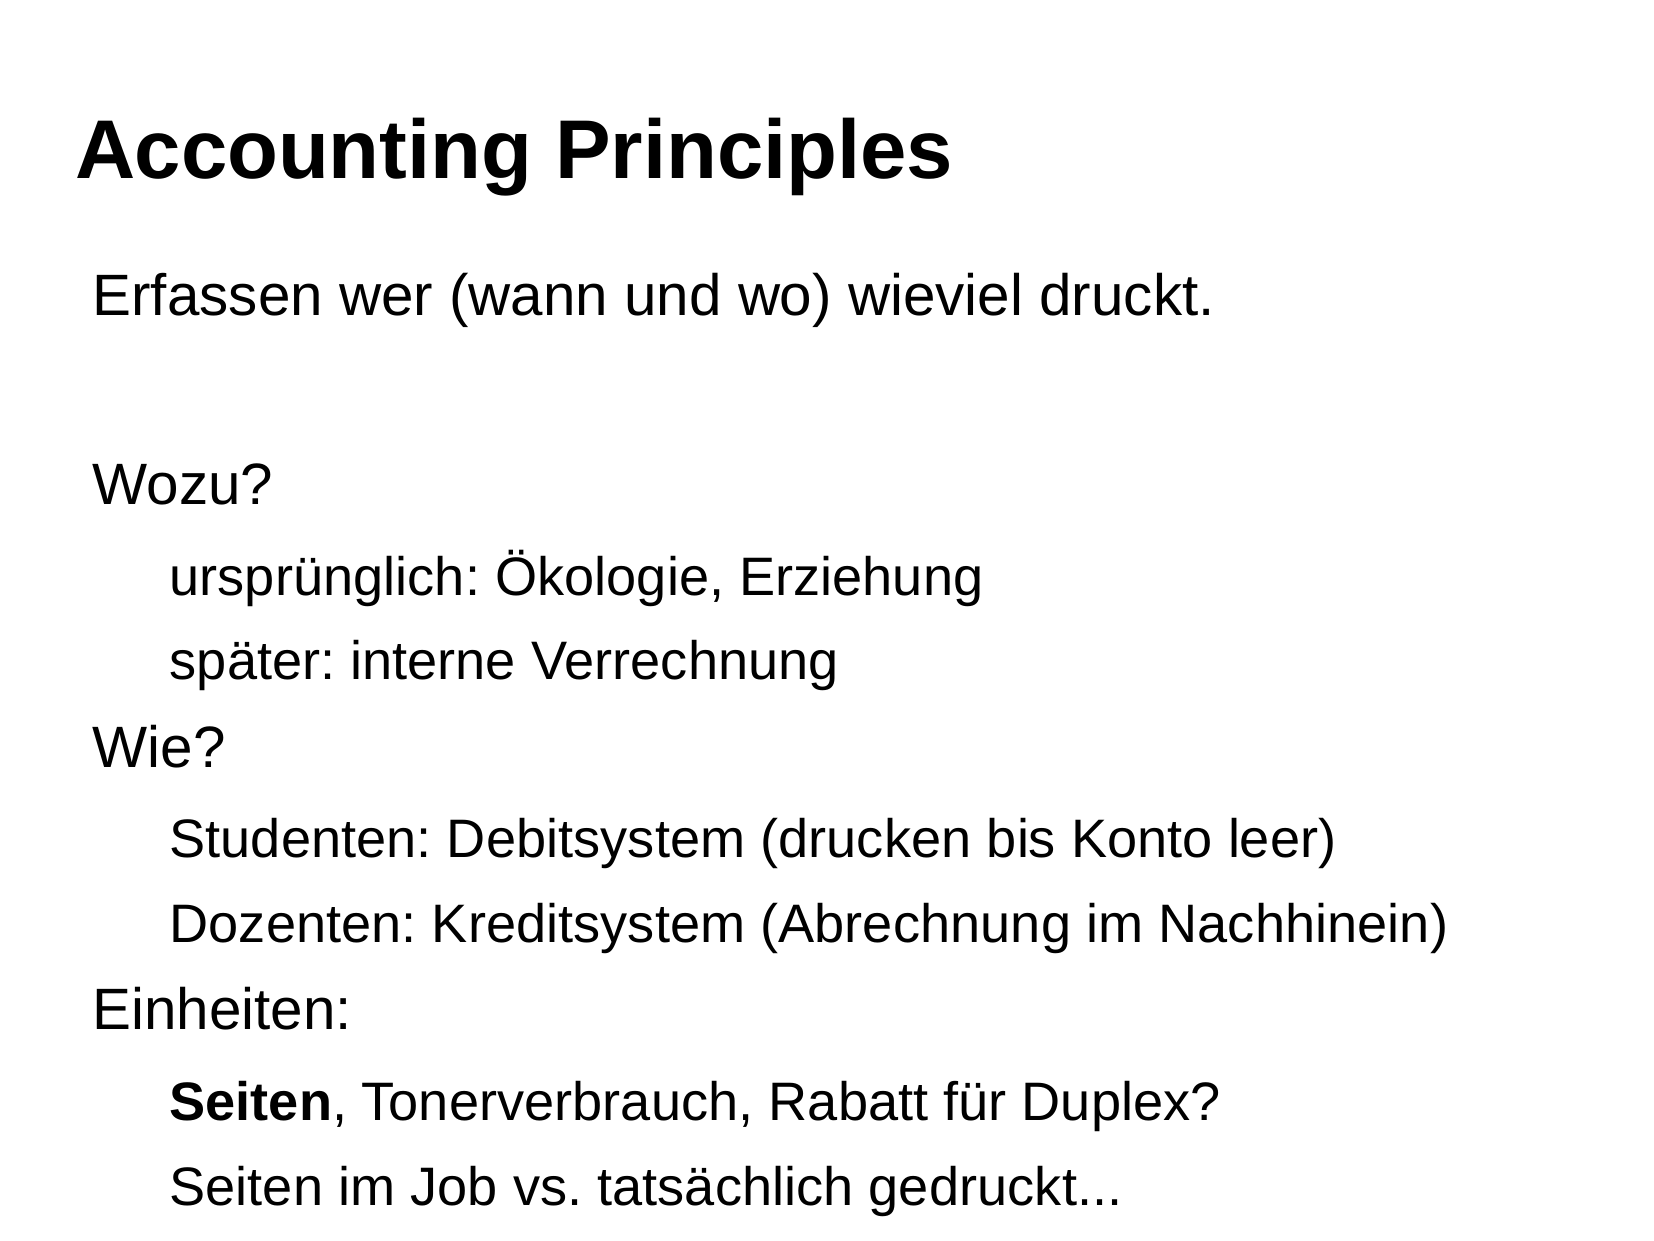

# Accounting Principles
Erfassen wer (wann und wo) wieviel druckt.
Wozu?
ursprünglich: Ökologie, Erziehung
später: interne Verrechnung
Wie?
Studenten: Debitsystem (drucken bis Konto leer)
Dozenten: Kreditsystem (Abrechnung im Nachhinein)
Einheiten:
Seiten, Tonerverbrauch, Rabatt für Duplex?
Seiten im Job vs. tatsächlich gedruckt...